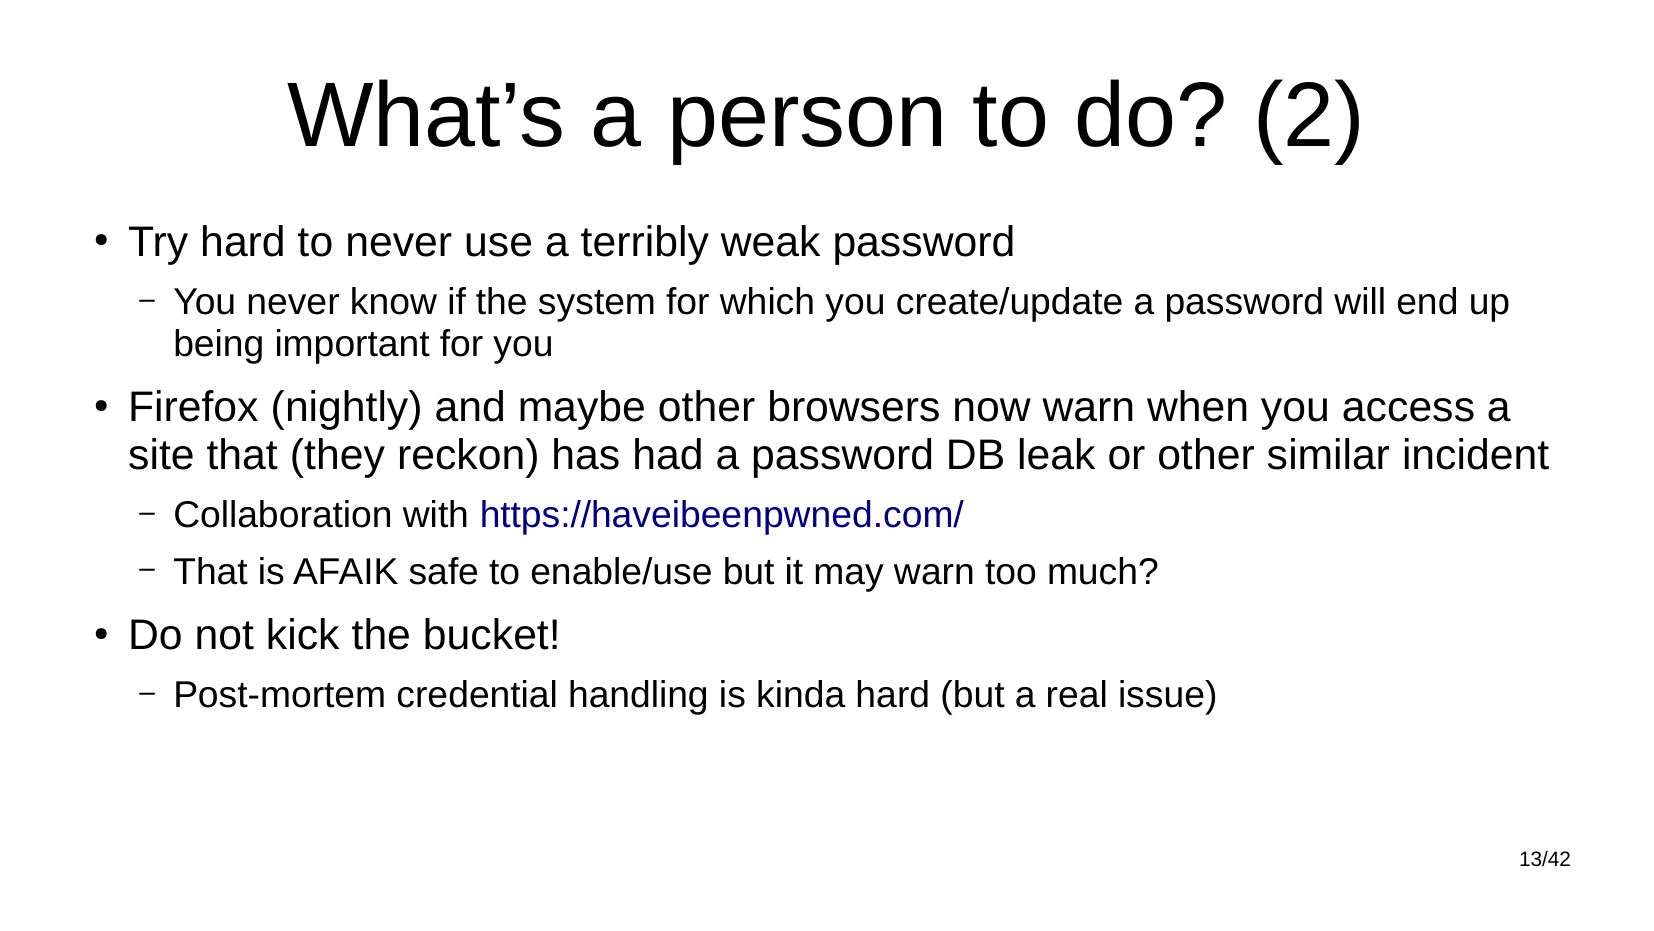

# What’s a person to do? (2)
Try hard to never use a terribly weak password
You never know if the system for which you create/update a password will end up being important for you
Firefox (nightly) and maybe other browsers now warn when you access a site that (they reckon) has had a password DB leak or other similar incident
Collaboration with https://haveibeenpwned.com/
That is AFAIK safe to enable/use but it may warn too much?
Do not kick the bucket!
Post-mortem credential handling is kinda hard (but a real issue)
13